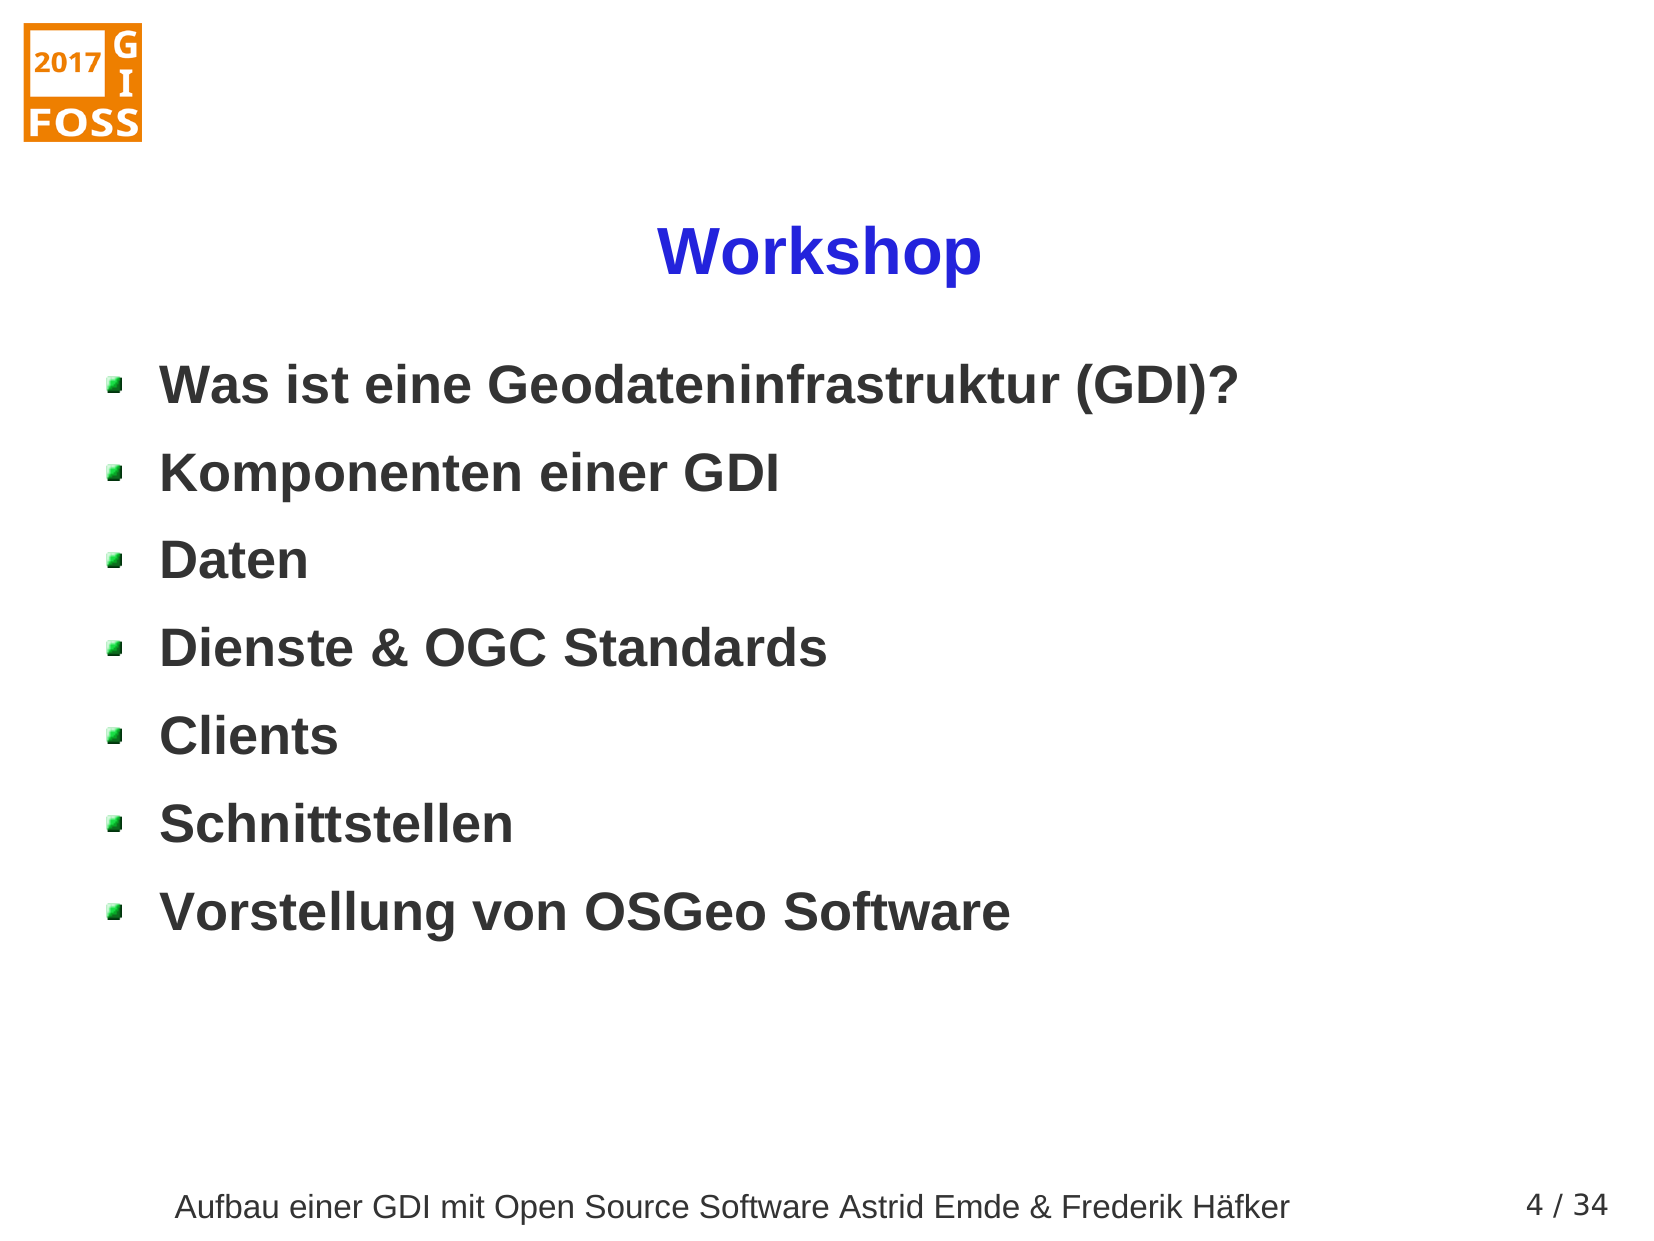

# Workshop
Was ist eine Geodateninfrastruktur (GDI)?
Komponenten einer GDI
Daten
Dienste & OGC Standards
Clients
Schnittstellen
Vorstellung von OSGeo Software